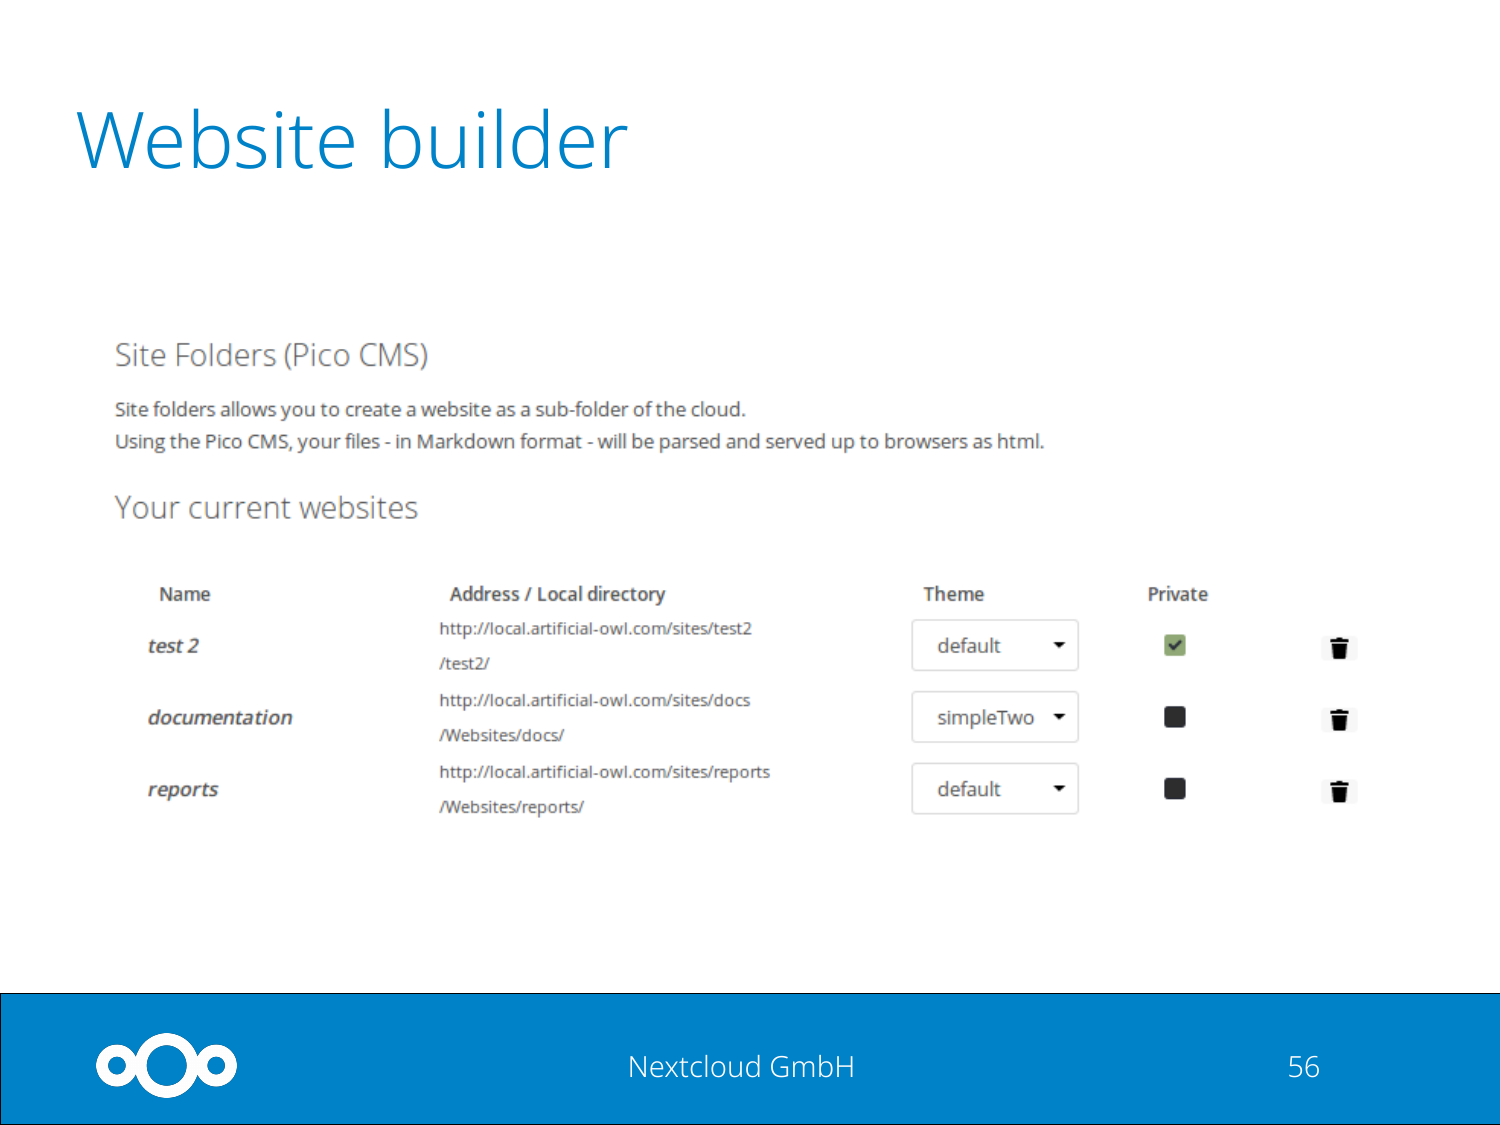

# Website builder
© struktur AG
56